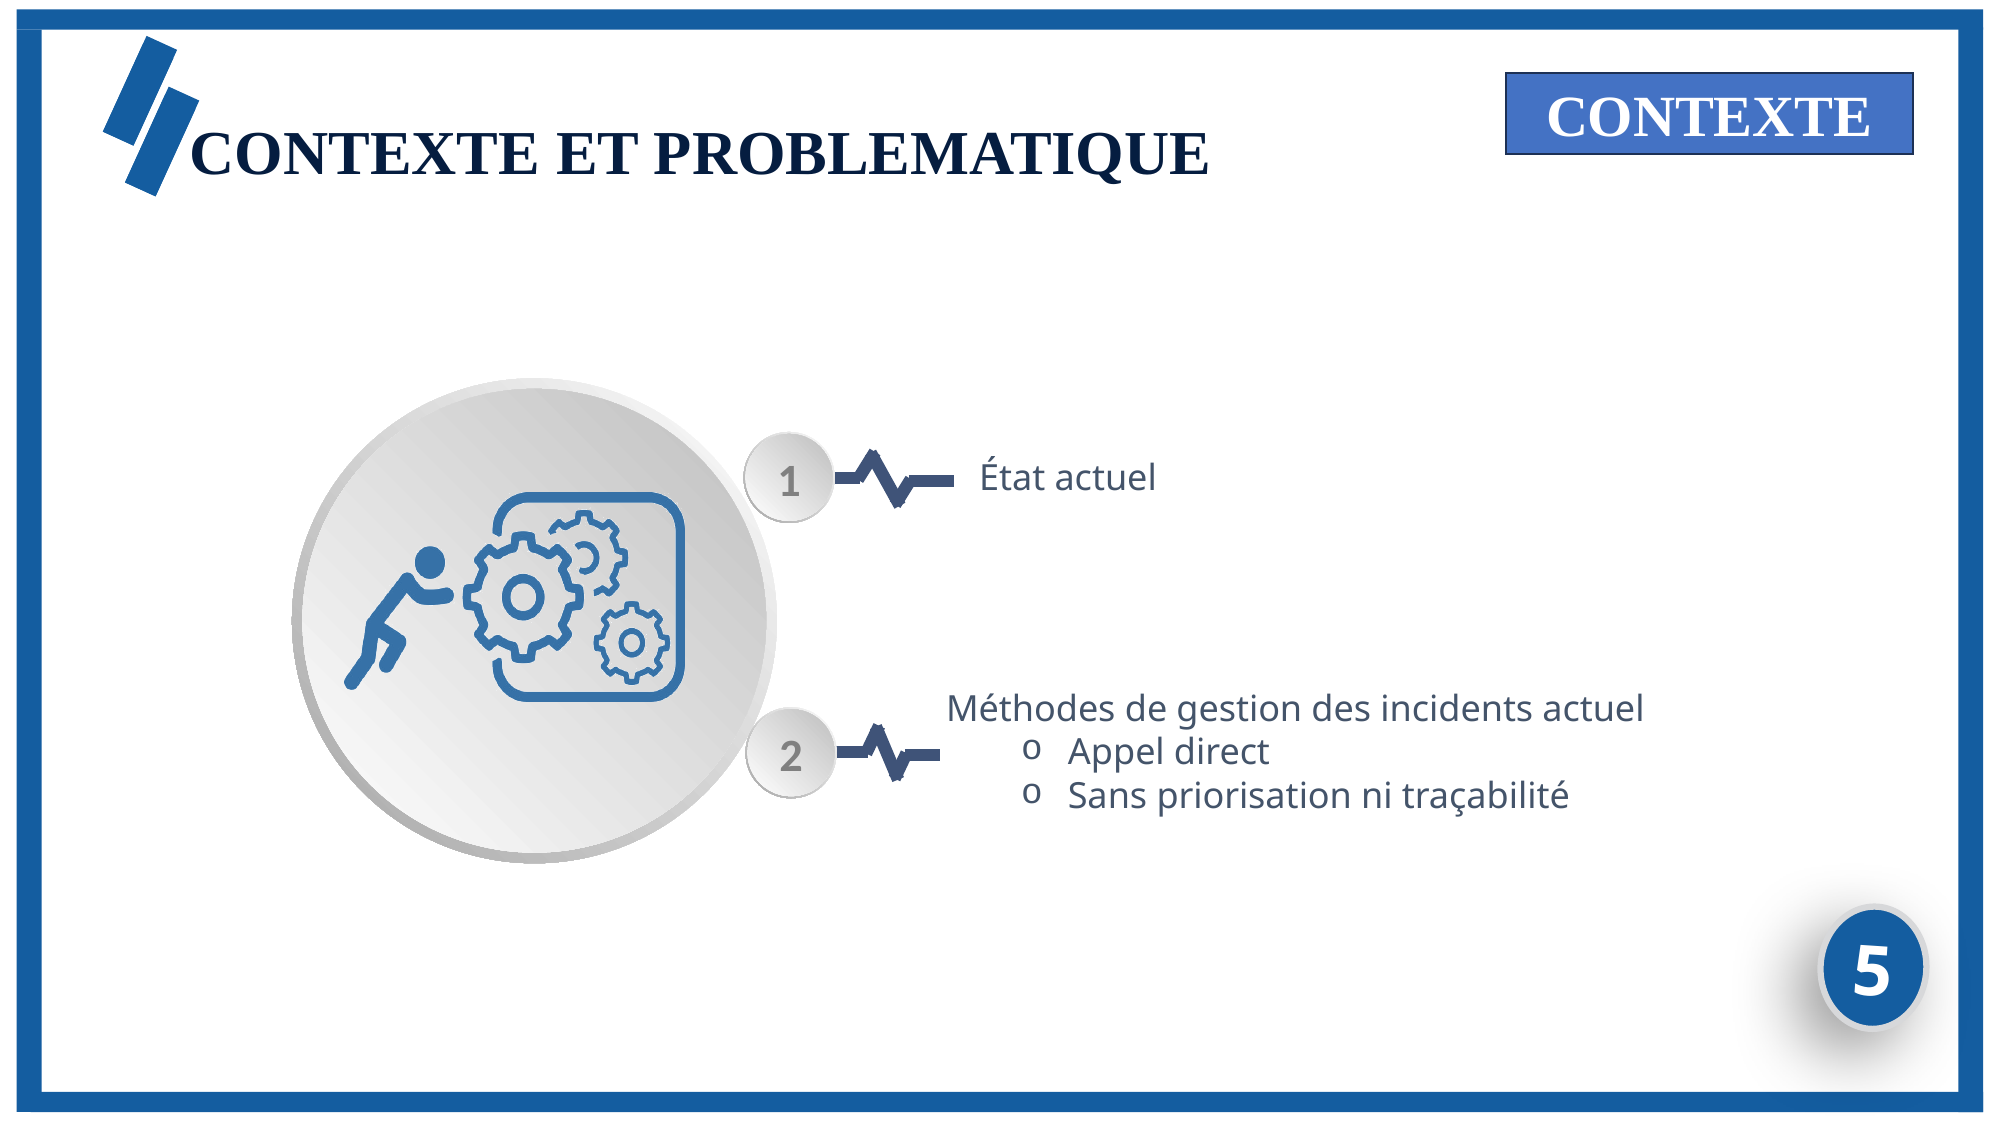

CONTEXTE
CONTEXTE ET PROBLEMATIQUE
1
État actuel
Méthodes de gestion des incidents actuel
Appel direct
Sans priorisation ni traçabilité
2
5